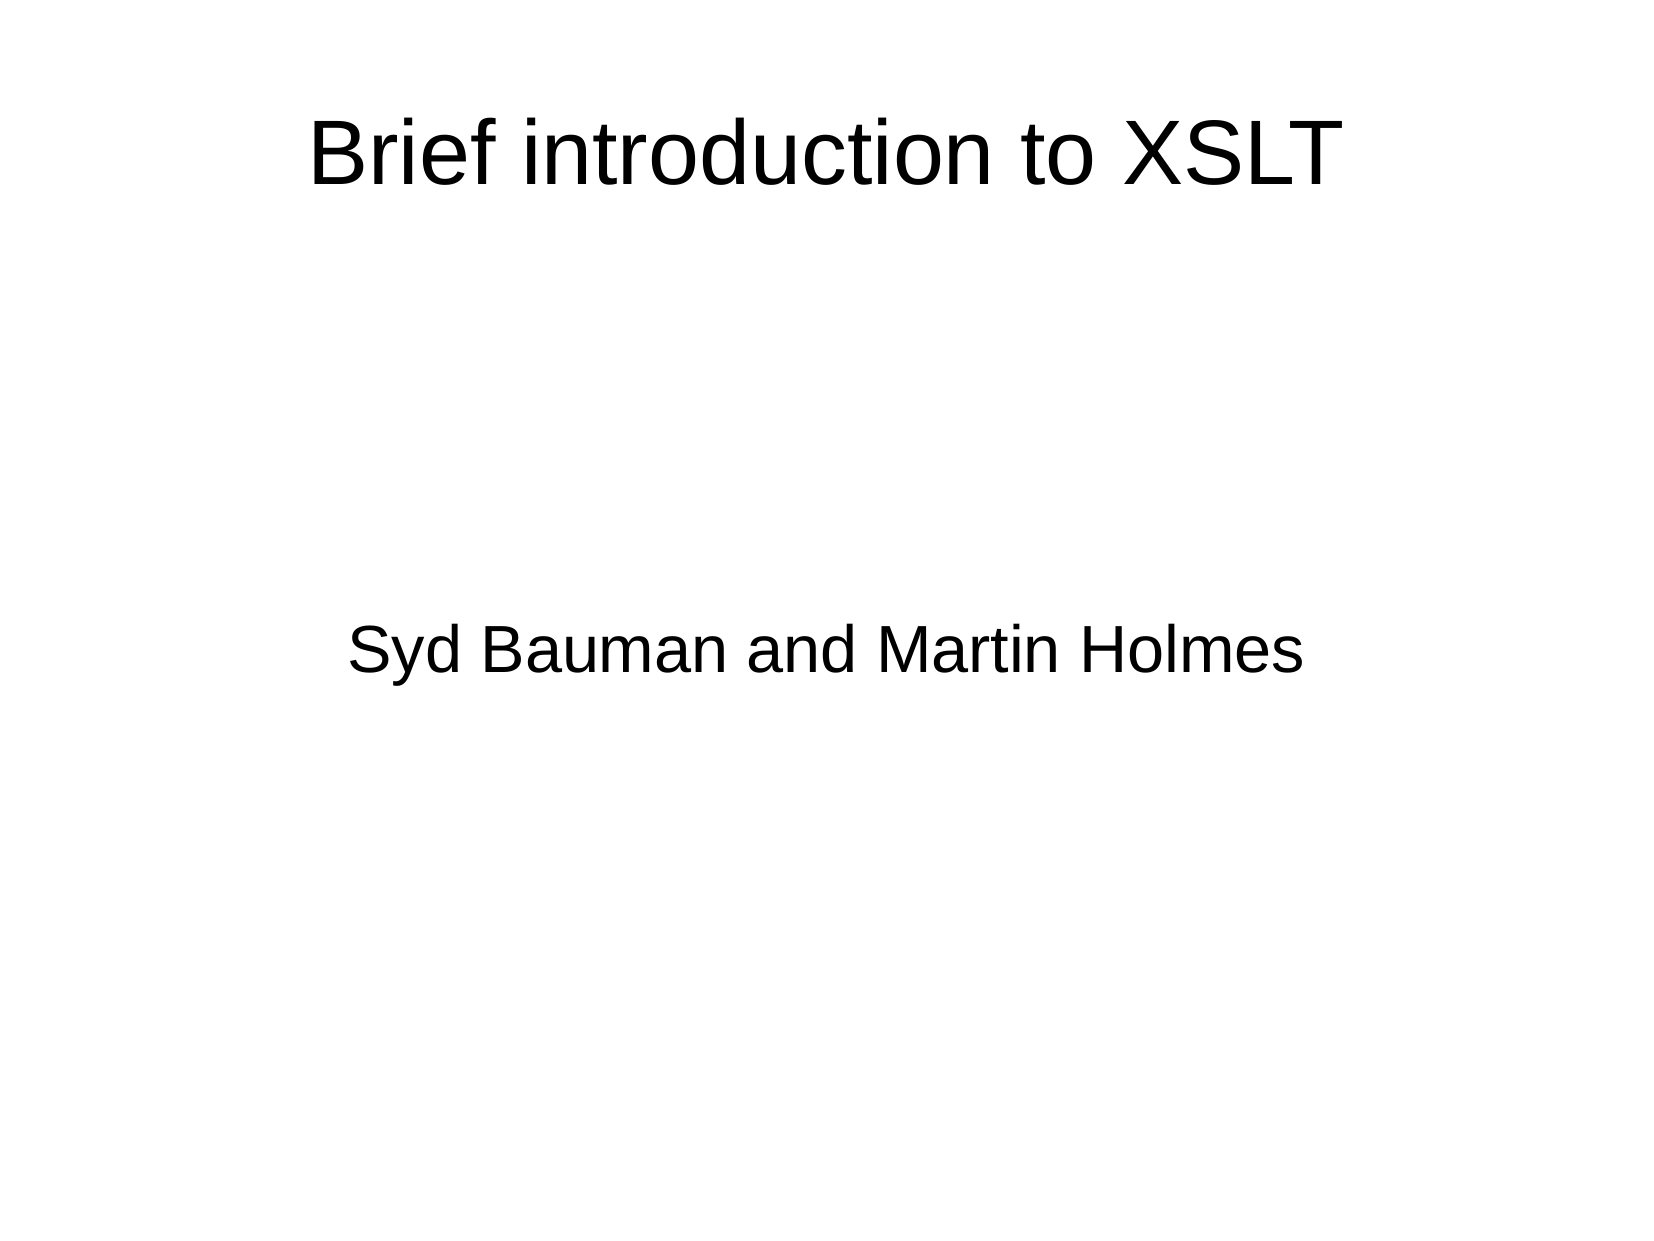

# Brief introduction to XSLT
Syd Bauman and Martin Holmes